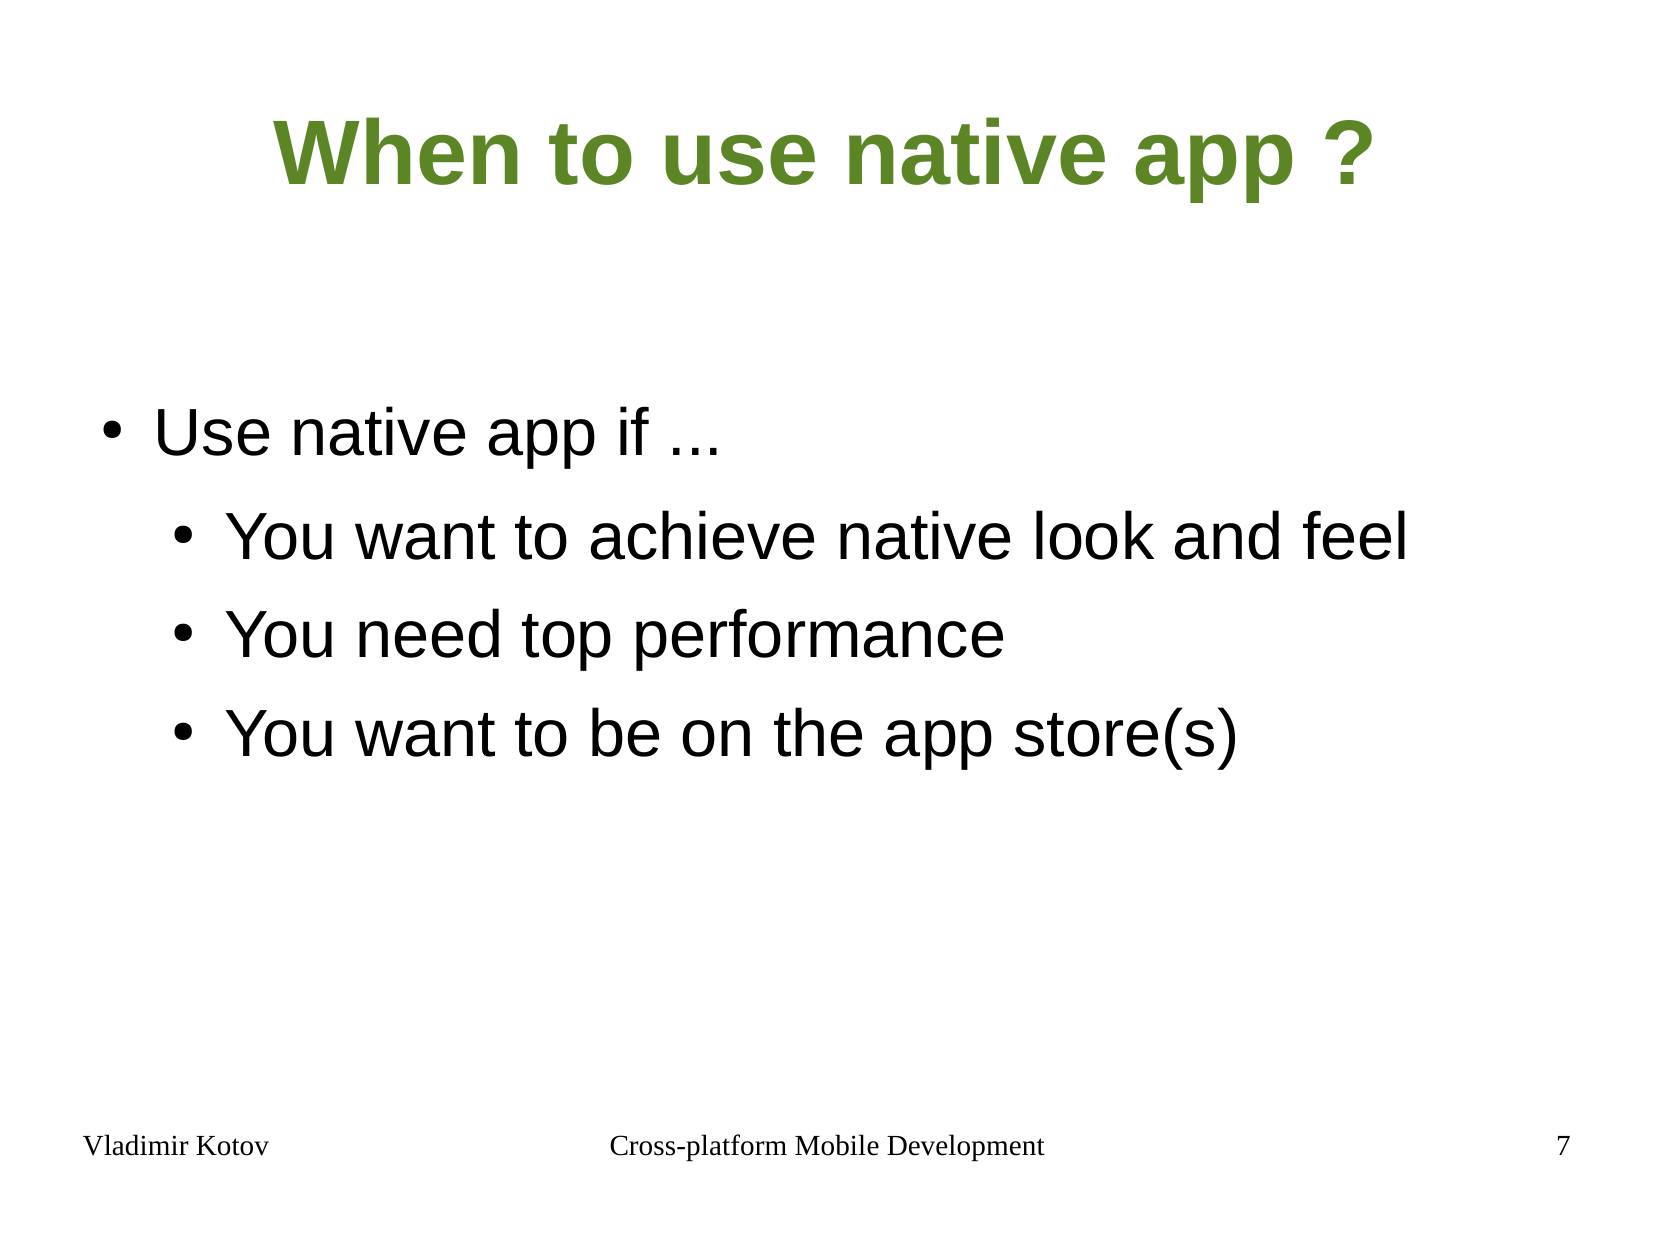

# When to use native app ?
Use native app if ...
You want to achieve native look and feel
You need top performance
You want to be on the app store(s)
Vladimir Kotov
Cross-platform Mobile Development
7